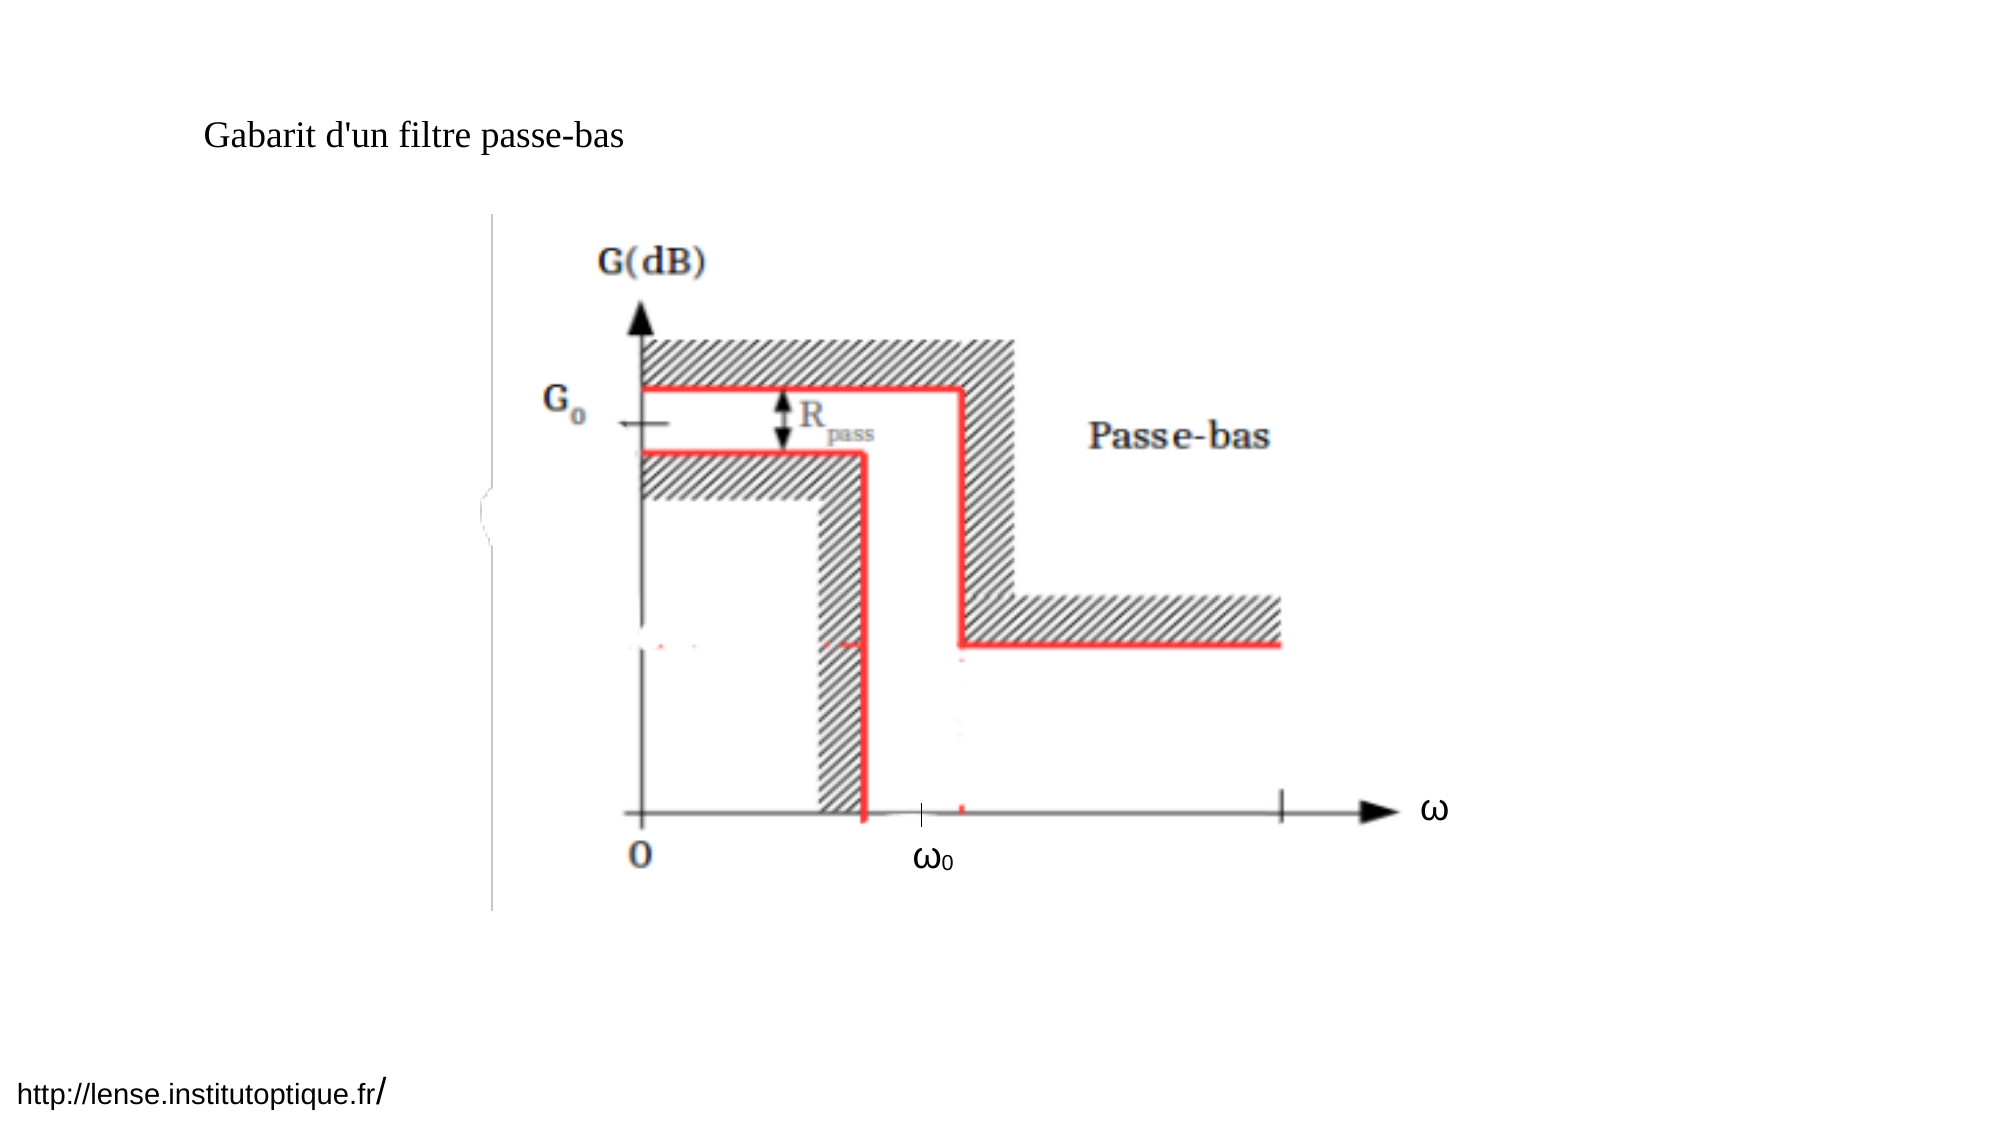

Gabarit d'un filtre passe-bas
ω
ω0
http://lense.institutoptique.fr/